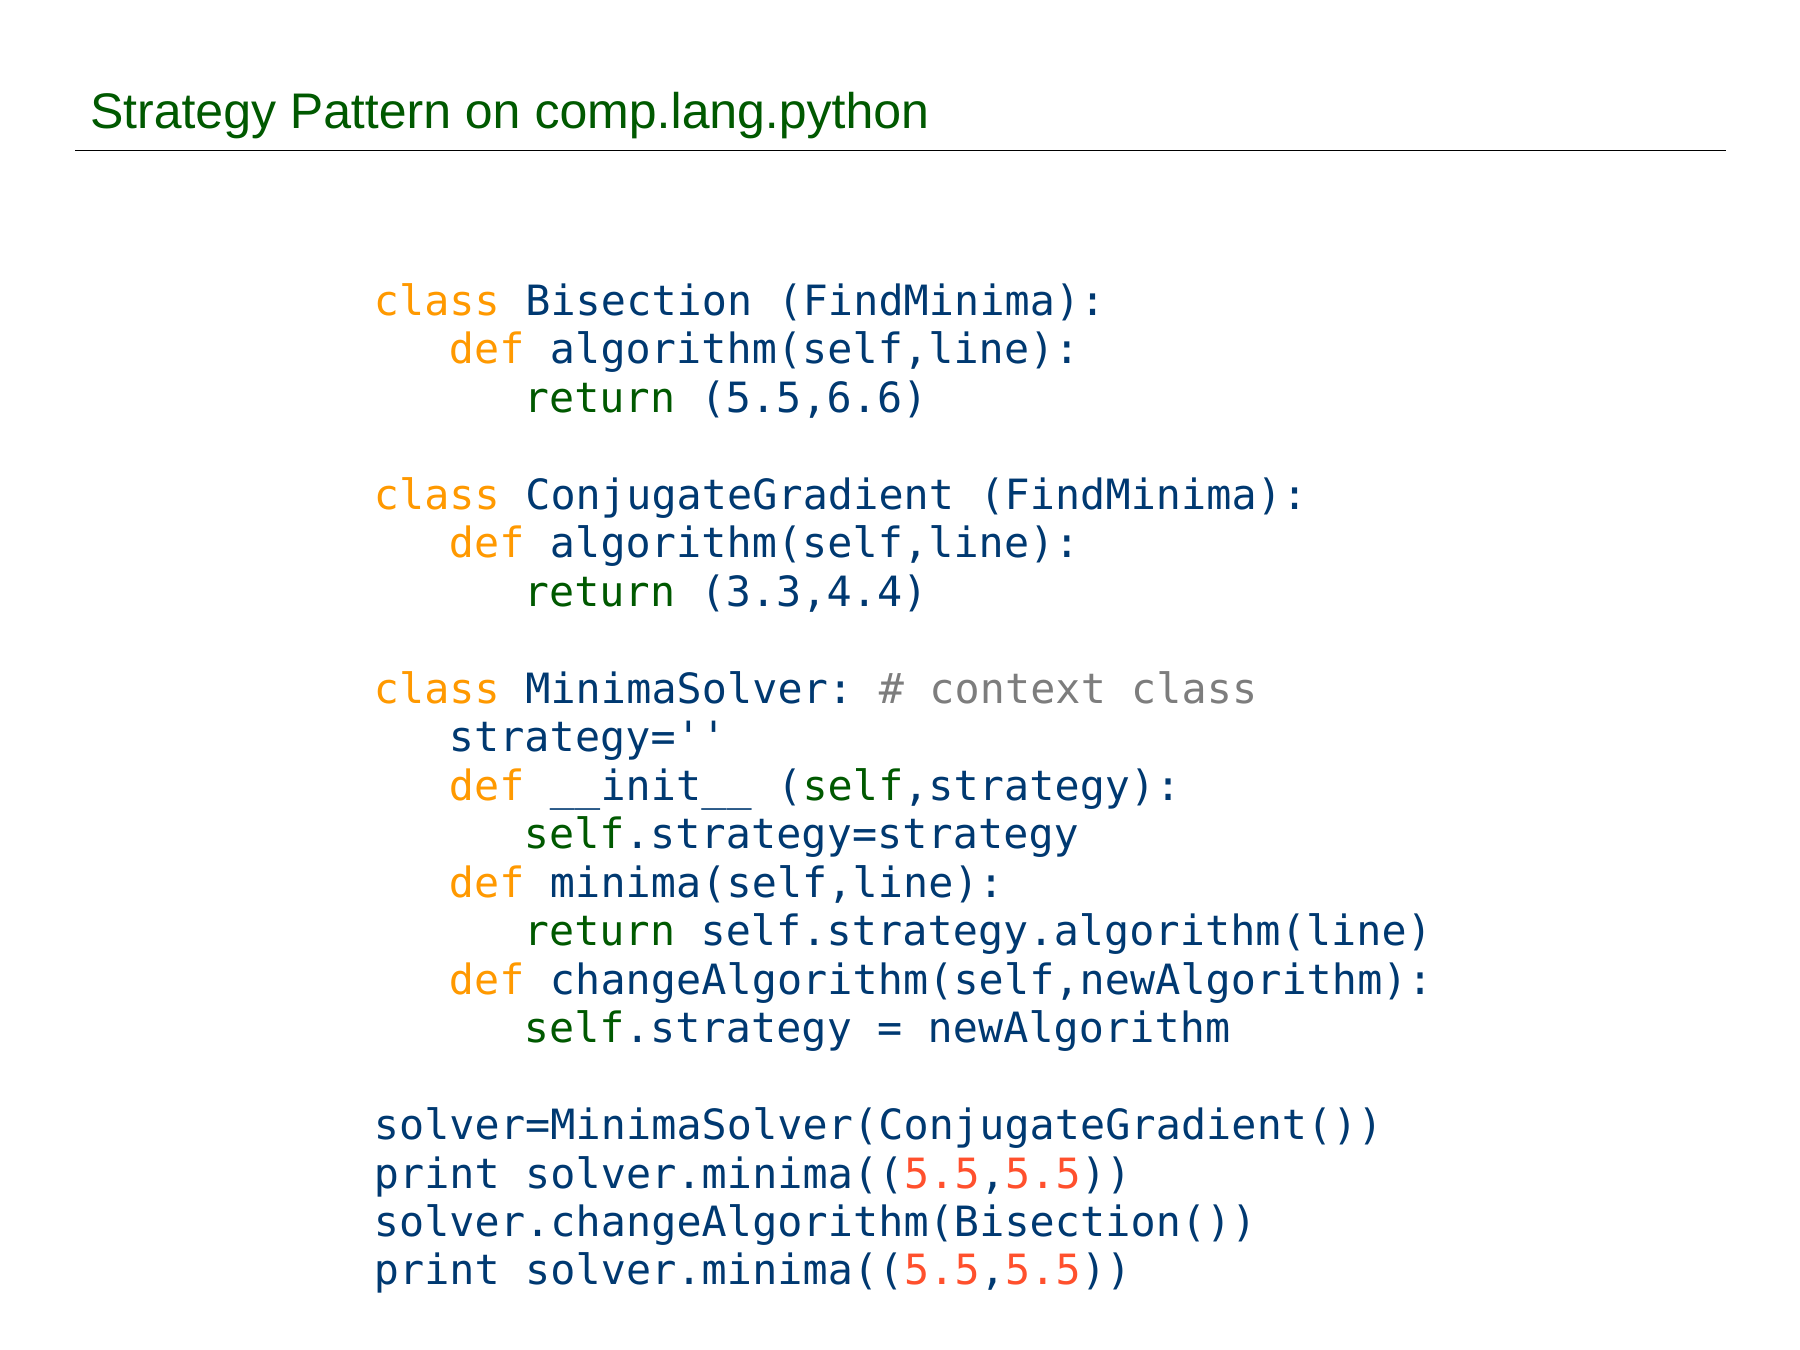

# Strategy Pattern on comp.lang.python
class Bisection (FindMinima):
	def algorithm(self,line):
		return (5.5,6.6)
class ConjugateGradient (FindMinima):
	def algorithm(self,line):
		return (3.3,4.4)
class MinimaSolver: # context class
	strategy=''
	def __init__ (self,strategy):
		self.strategy=strategy
	def minima(self,line):
		return self.strategy.algorithm(line)
	def changeAlgorithm(self,newAlgorithm):
		self.strategy = newAlgorithm
solver=MinimaSolver(ConjugateGradient())
print solver.minima((5.5,5.5))
solver.changeAlgorithm(Bisection())
print solver.minima((5.5,5.5))